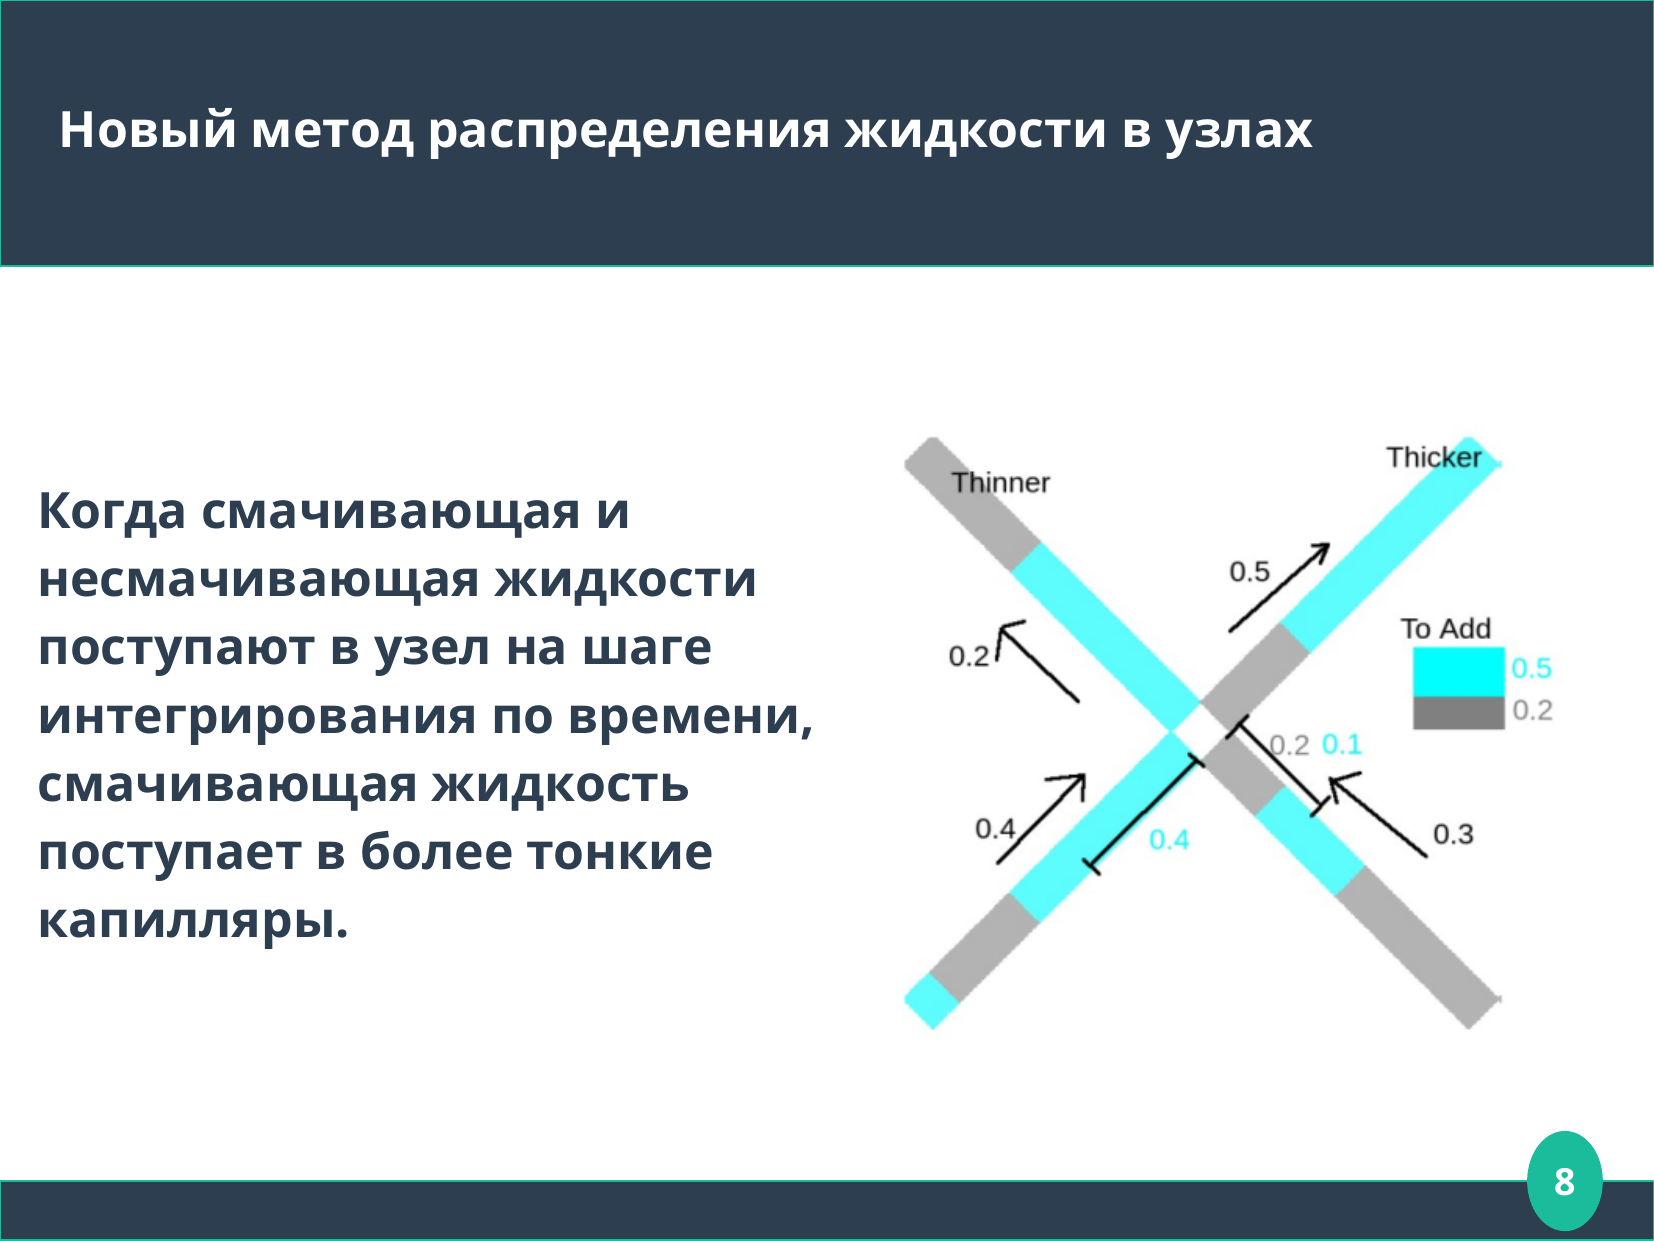

# Новый метод распределения жидкости в узлах
Когда смачивающая и несмачивающая жидкости поступают в узел на шаге интегрирования по времени, смачивающая жидкость поступает в более тонкие капилляры.
8